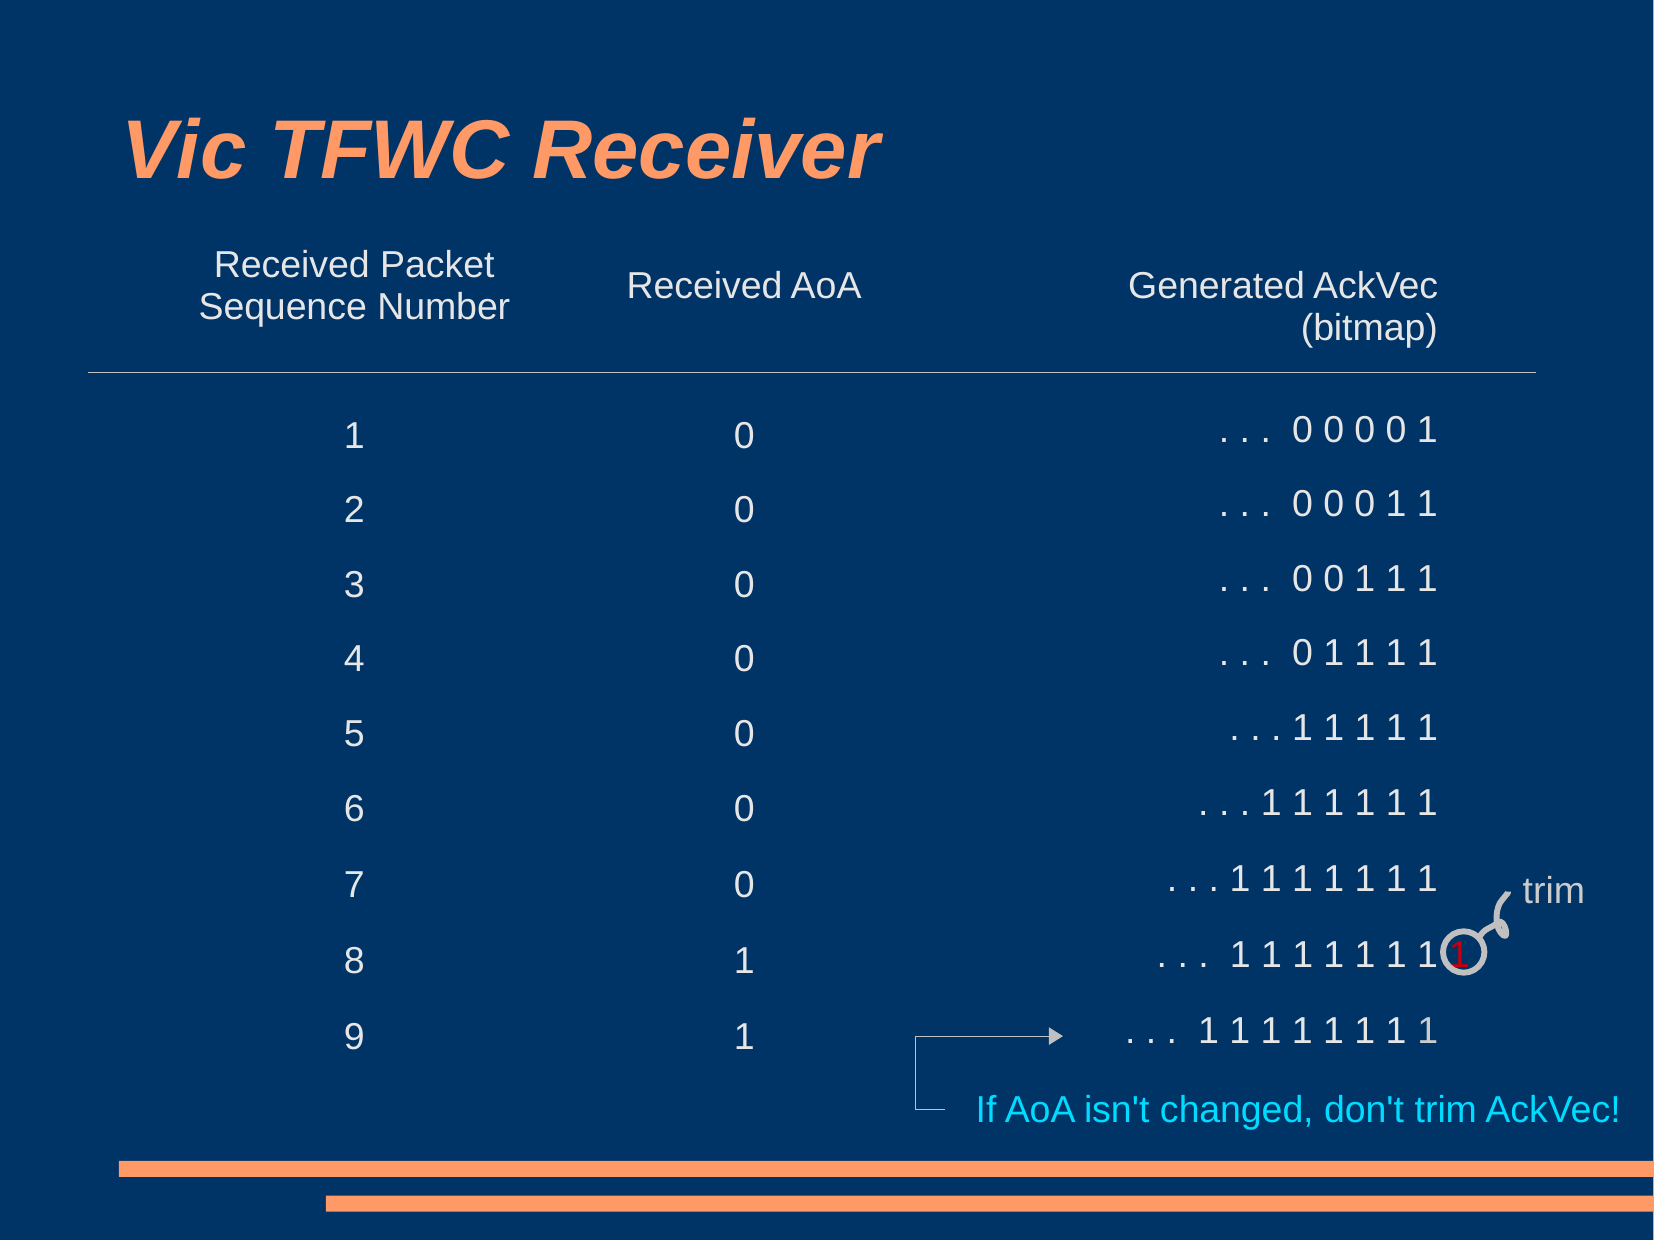

# Vic TFWC Receiver
Received Packet Sequence Number
Received AoA
Generated AckVec
(bitmap)
. . . 0 0 0 0 1
1
0
. . . 0 0 0 1 1
2
0
. . . 0 0 1 1 1
3
0
. . . 0 1 1 1 1
4
0
 . . . 1 1 1 1 1
5
0
. . . 1 1 1 1 1 1
6
0
. . . 1 1 1 1 1 1 1
7
0
trim
. . . 1 1 1 1 1 1 1 1
8
1
. . . 1 1 1 1 1 1 1 1
9
1
If AoA isn't changed, don't trim AckVec!